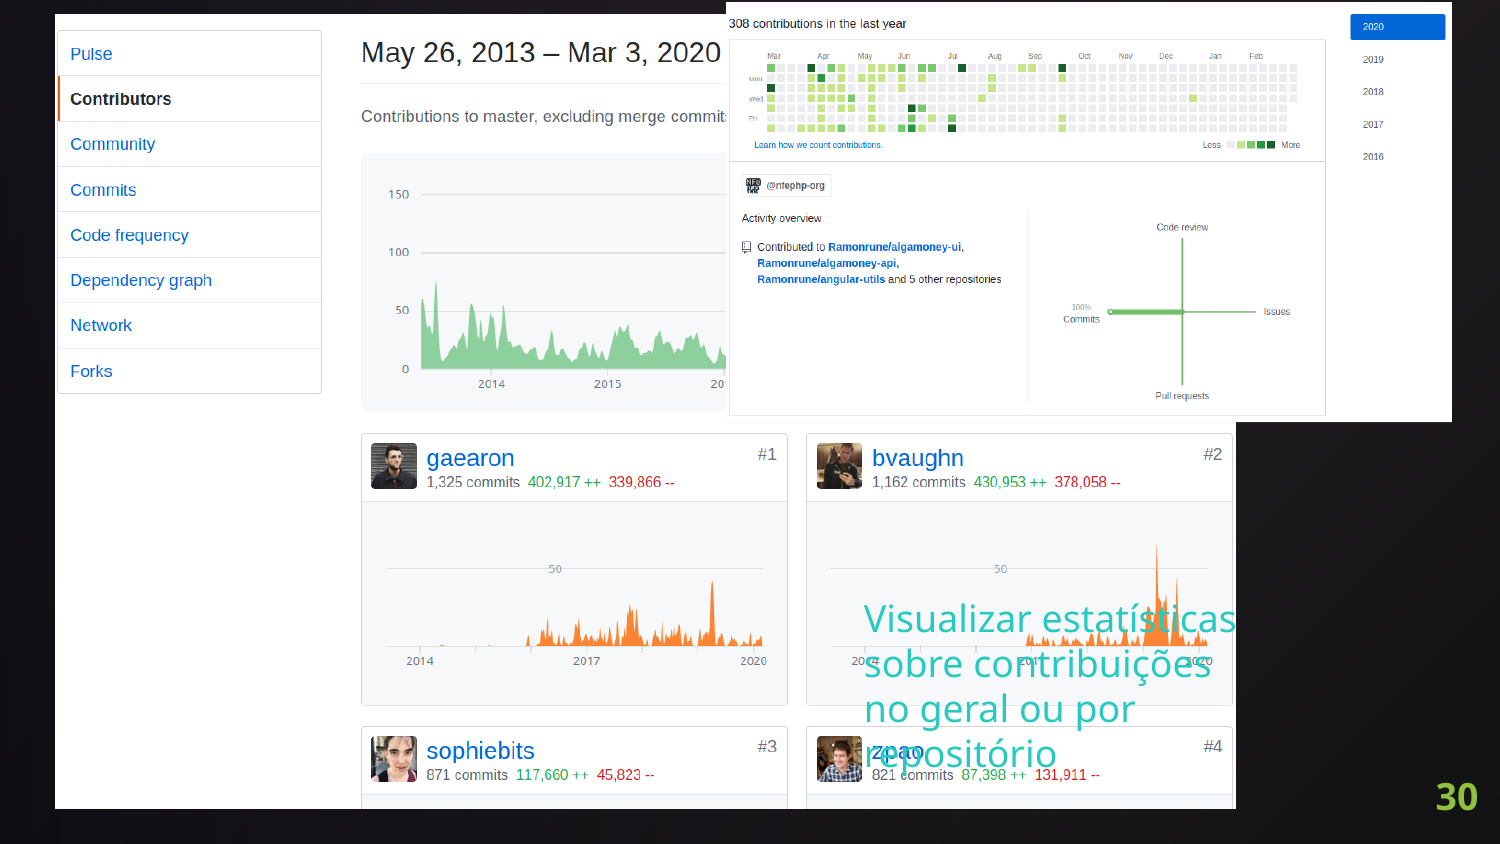

Visualizar estatísticas sobre contribuições no geral ou por repositório